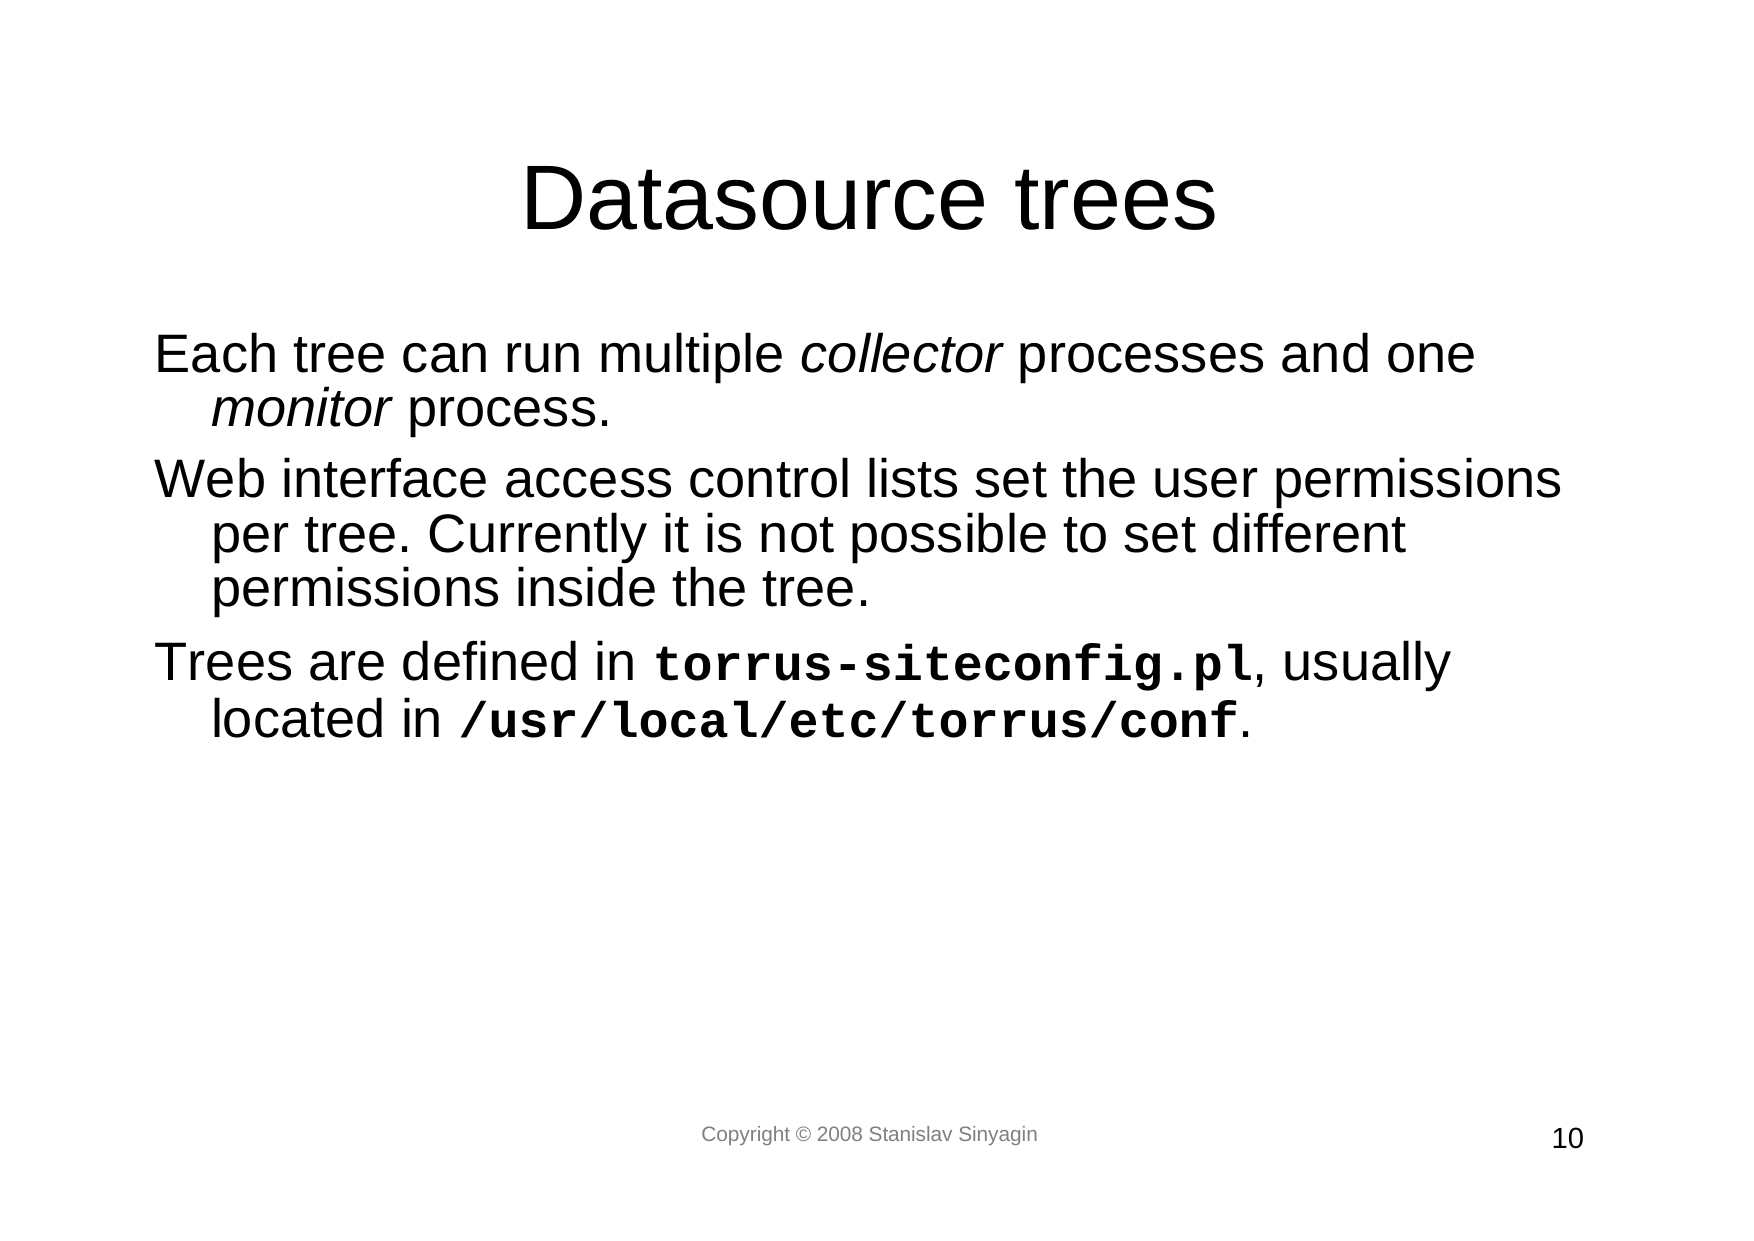

# Datasource trees
Each tree can run multiple collector processes and one monitor process.
Web interface access control lists set the user permissions per tree. Currently it is not possible to set different permissions inside the tree.
Trees are defined in torrus-siteconfig.pl, usually located in /usr/local/etc/torrus/conf.
Copyright © 2008 Stanislav Sinyagin
10